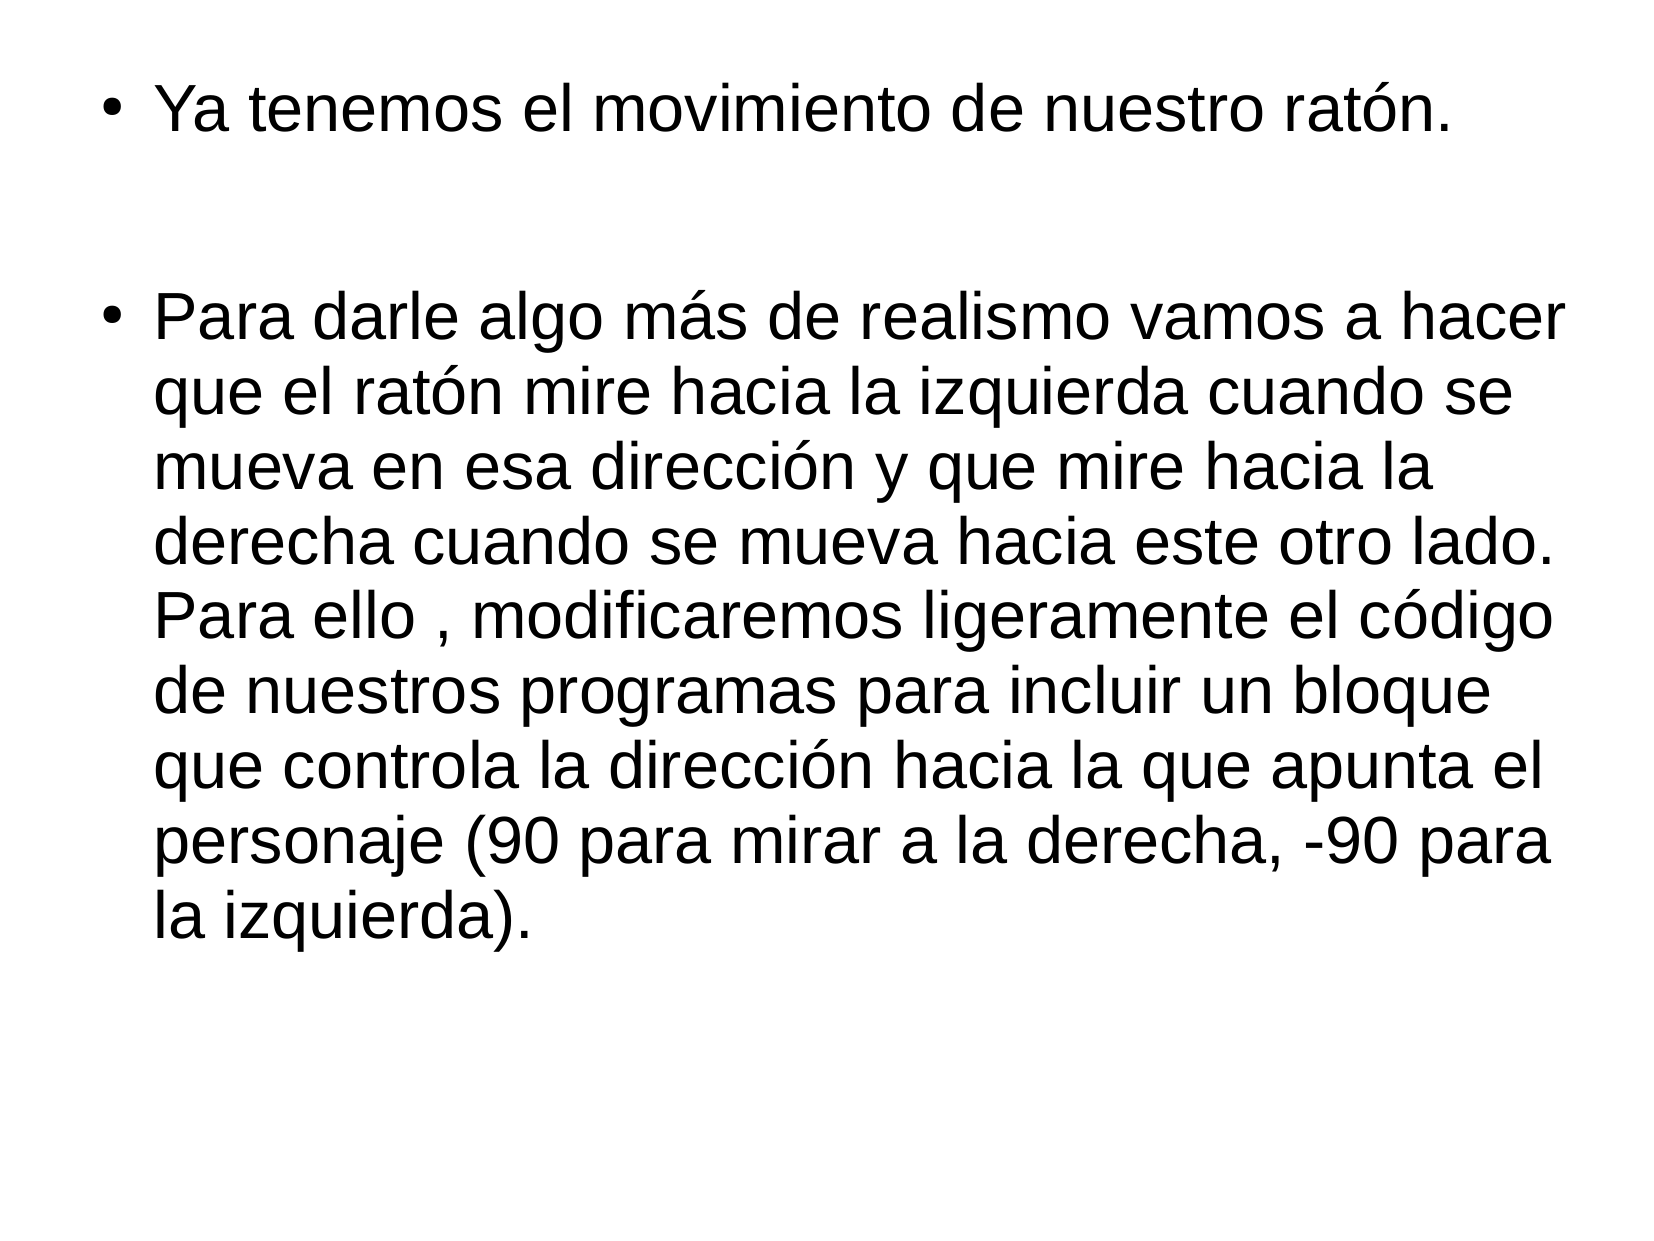

# Ya tenemos el movimiento de nuestro ratón.
Para darle algo más de realismo vamos a hacer que el ratón mire hacia la izquierda cuando se mueva en esa dirección y que mire hacia la derecha cuando se mueva hacia este otro lado. Para ello , modificaremos ligeramente el código de nuestros programas para incluir un bloque que controla la dirección hacia la que apunta el personaje (90 para mirar a la derecha, -90 para la izquierda).